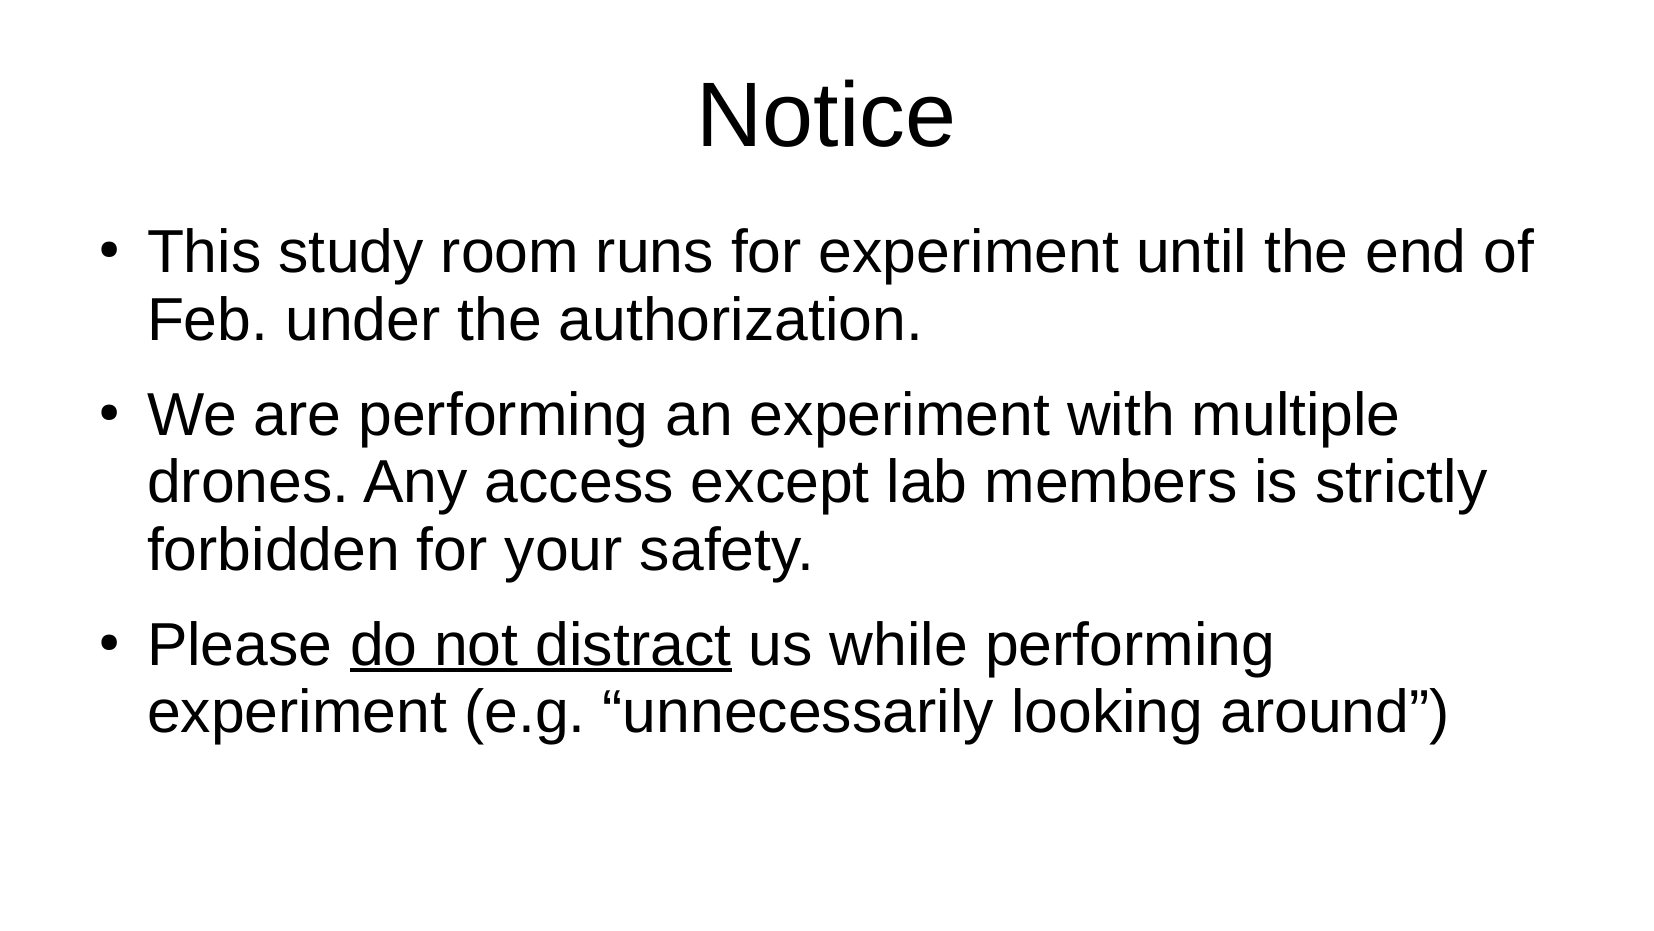

# Notice
This study room runs for experiment until the end of Feb. under the authorization.
We are performing an experiment with multiple drones. Any access except lab members is strictly forbidden for your safety.
Please do not distract us while performing experiment (e.g. “unnecessarily looking around”)